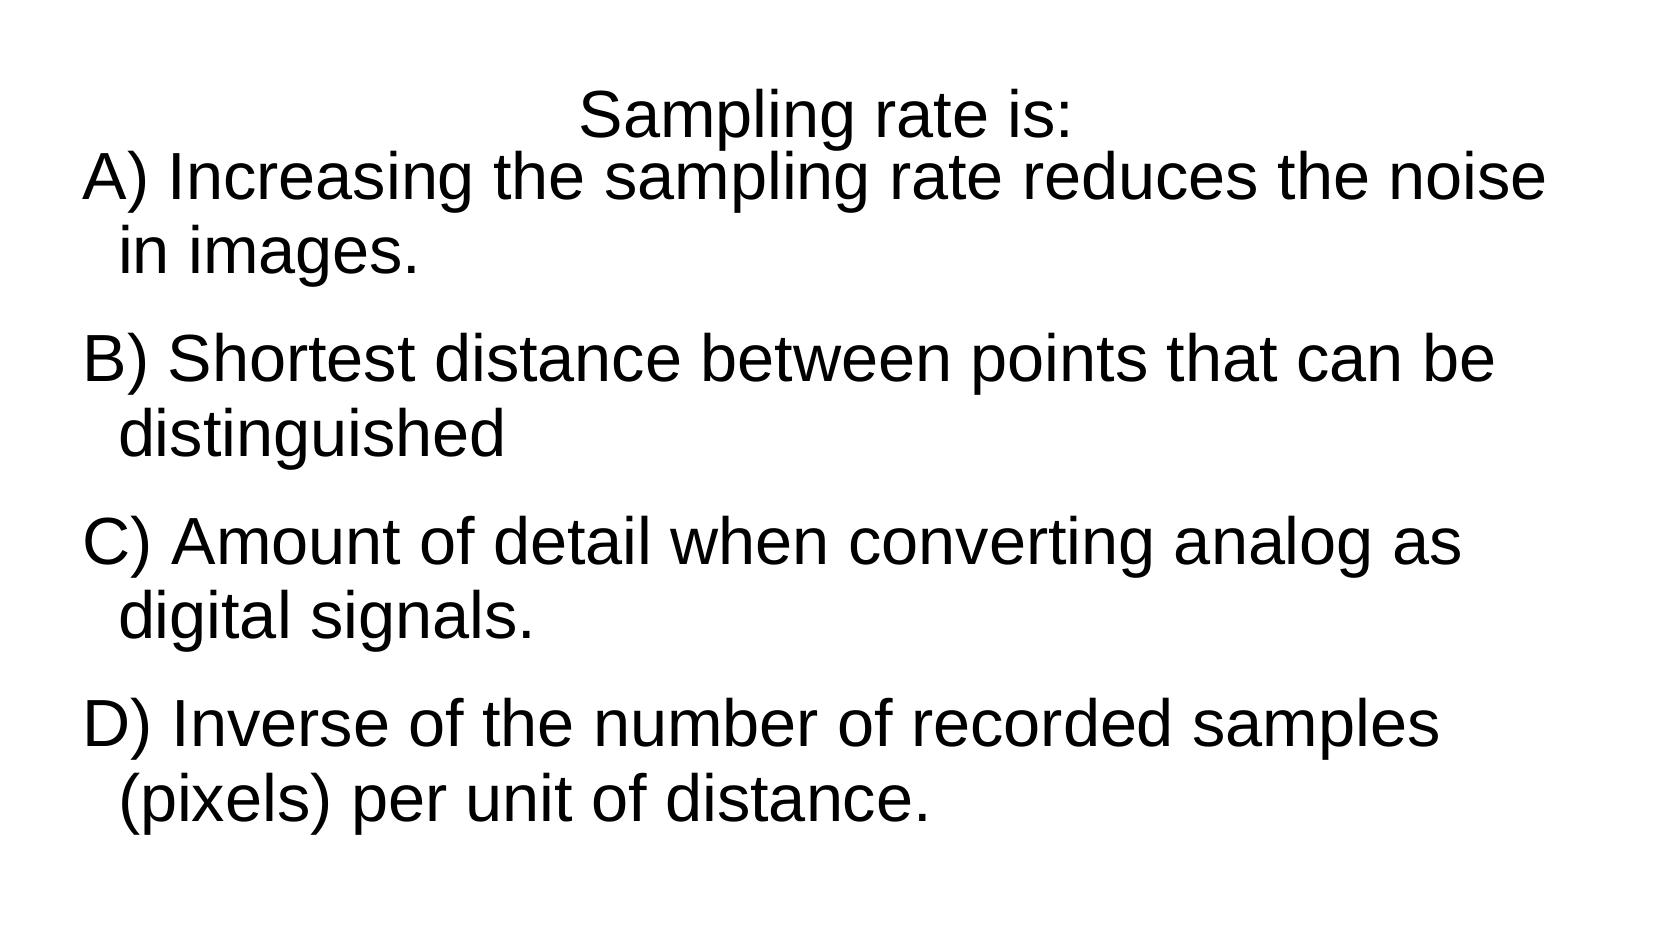

# Sampling rate is:
 Increasing the sampling rate reduces the noise in images.
 Shortest distance between points that can be distinguished
 Amount of detail when converting analog as digital signals.
 Inverse of the number of recorded samples (pixels) per unit of distance.